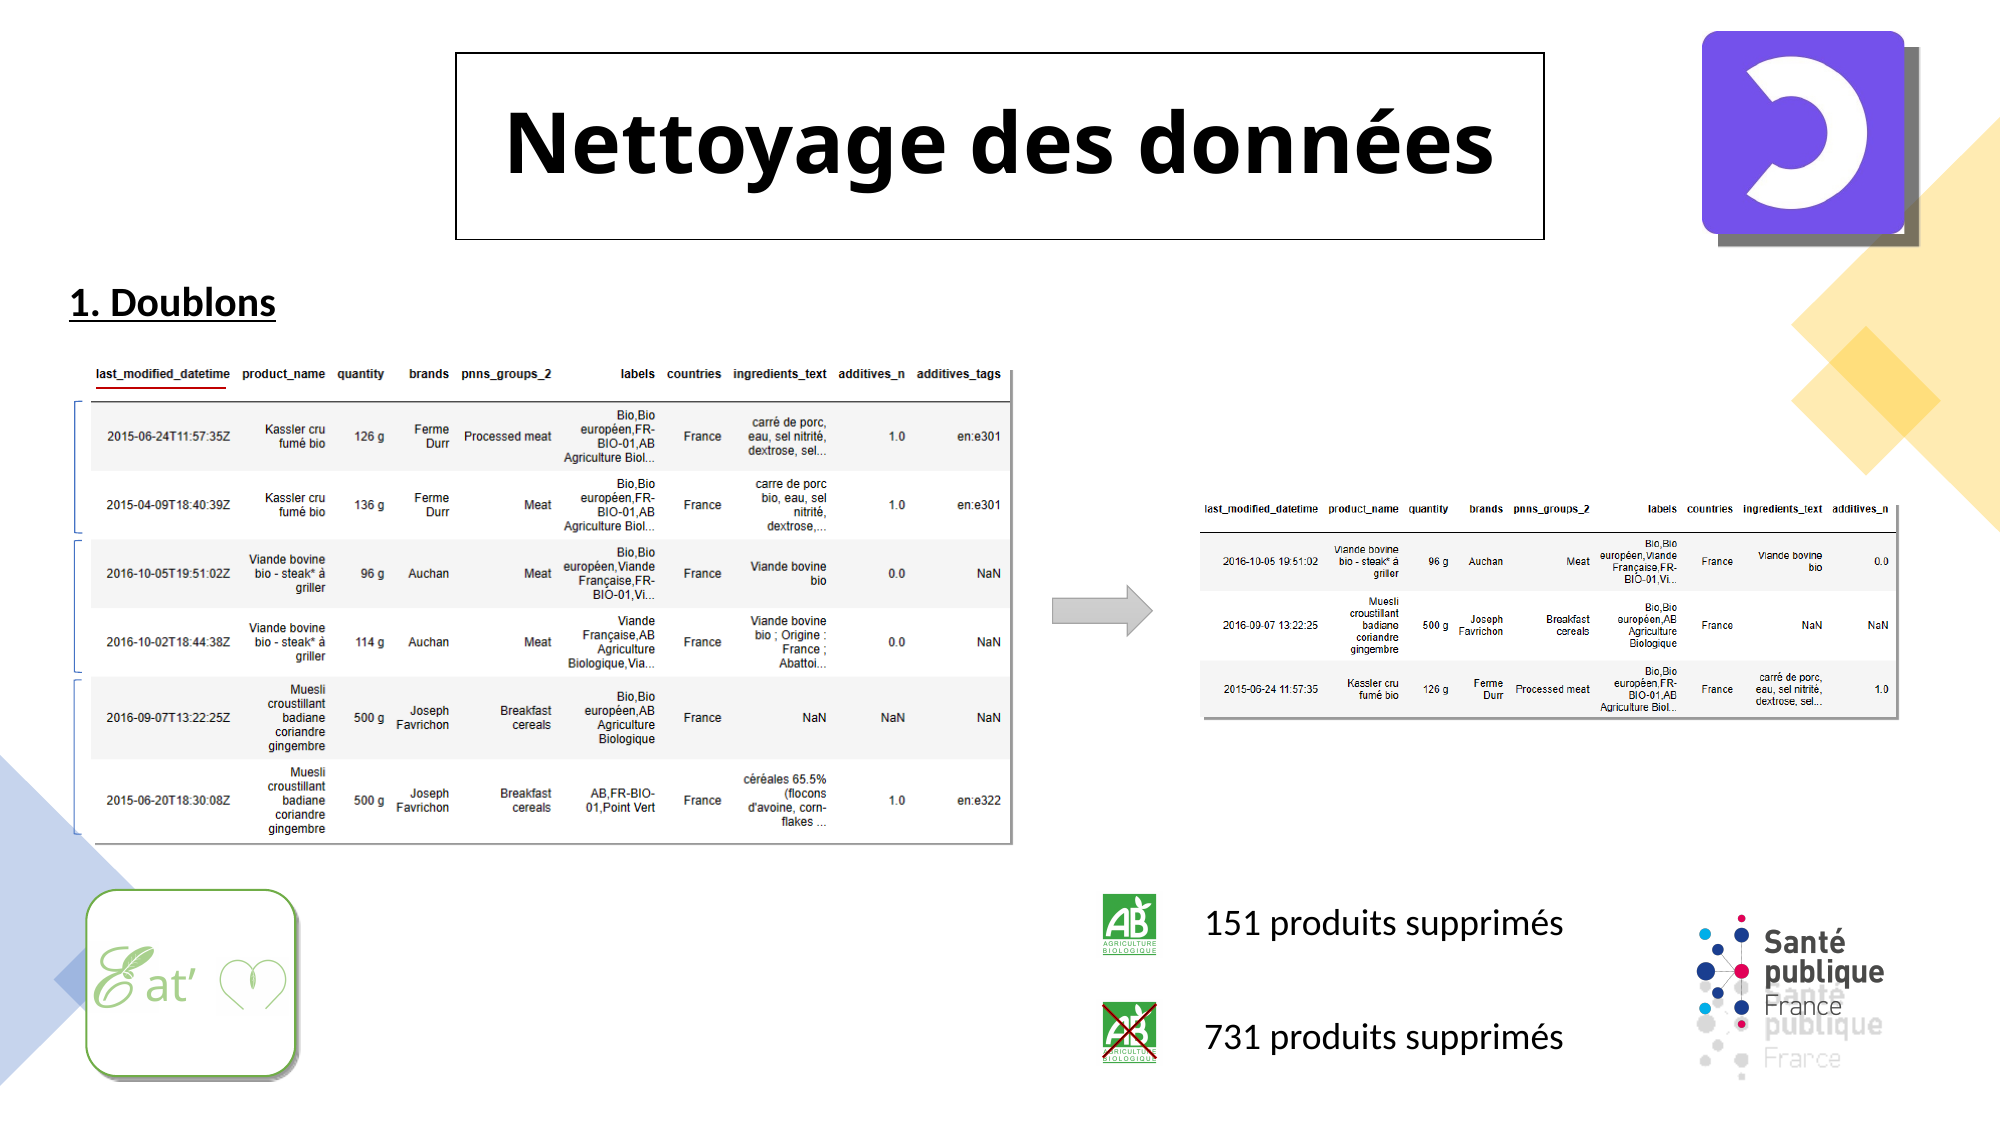

# Nettoyage des données
1. Doublons
151 produits supprimés
at’
731 produits supprimés